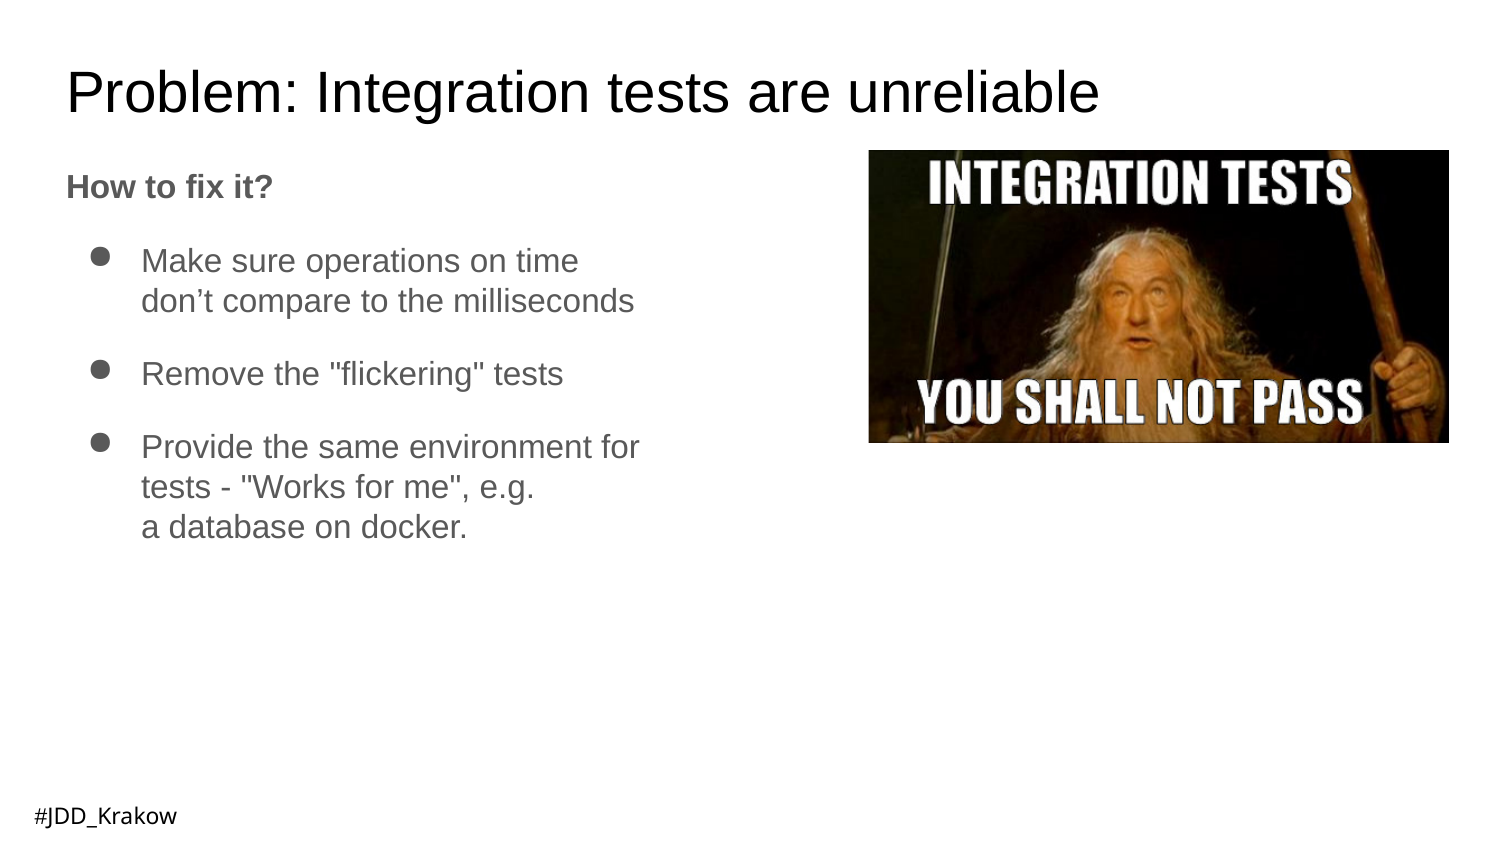

# Problem: Integration tests are unreliable
How to fix it?
Make sure operations on time
don’t compare to the milliseconds
Remove the "flickering" tests
Provide the same environment for
tests - "Works for me", e.g.
a database on docker.
 #JDD_Krakow